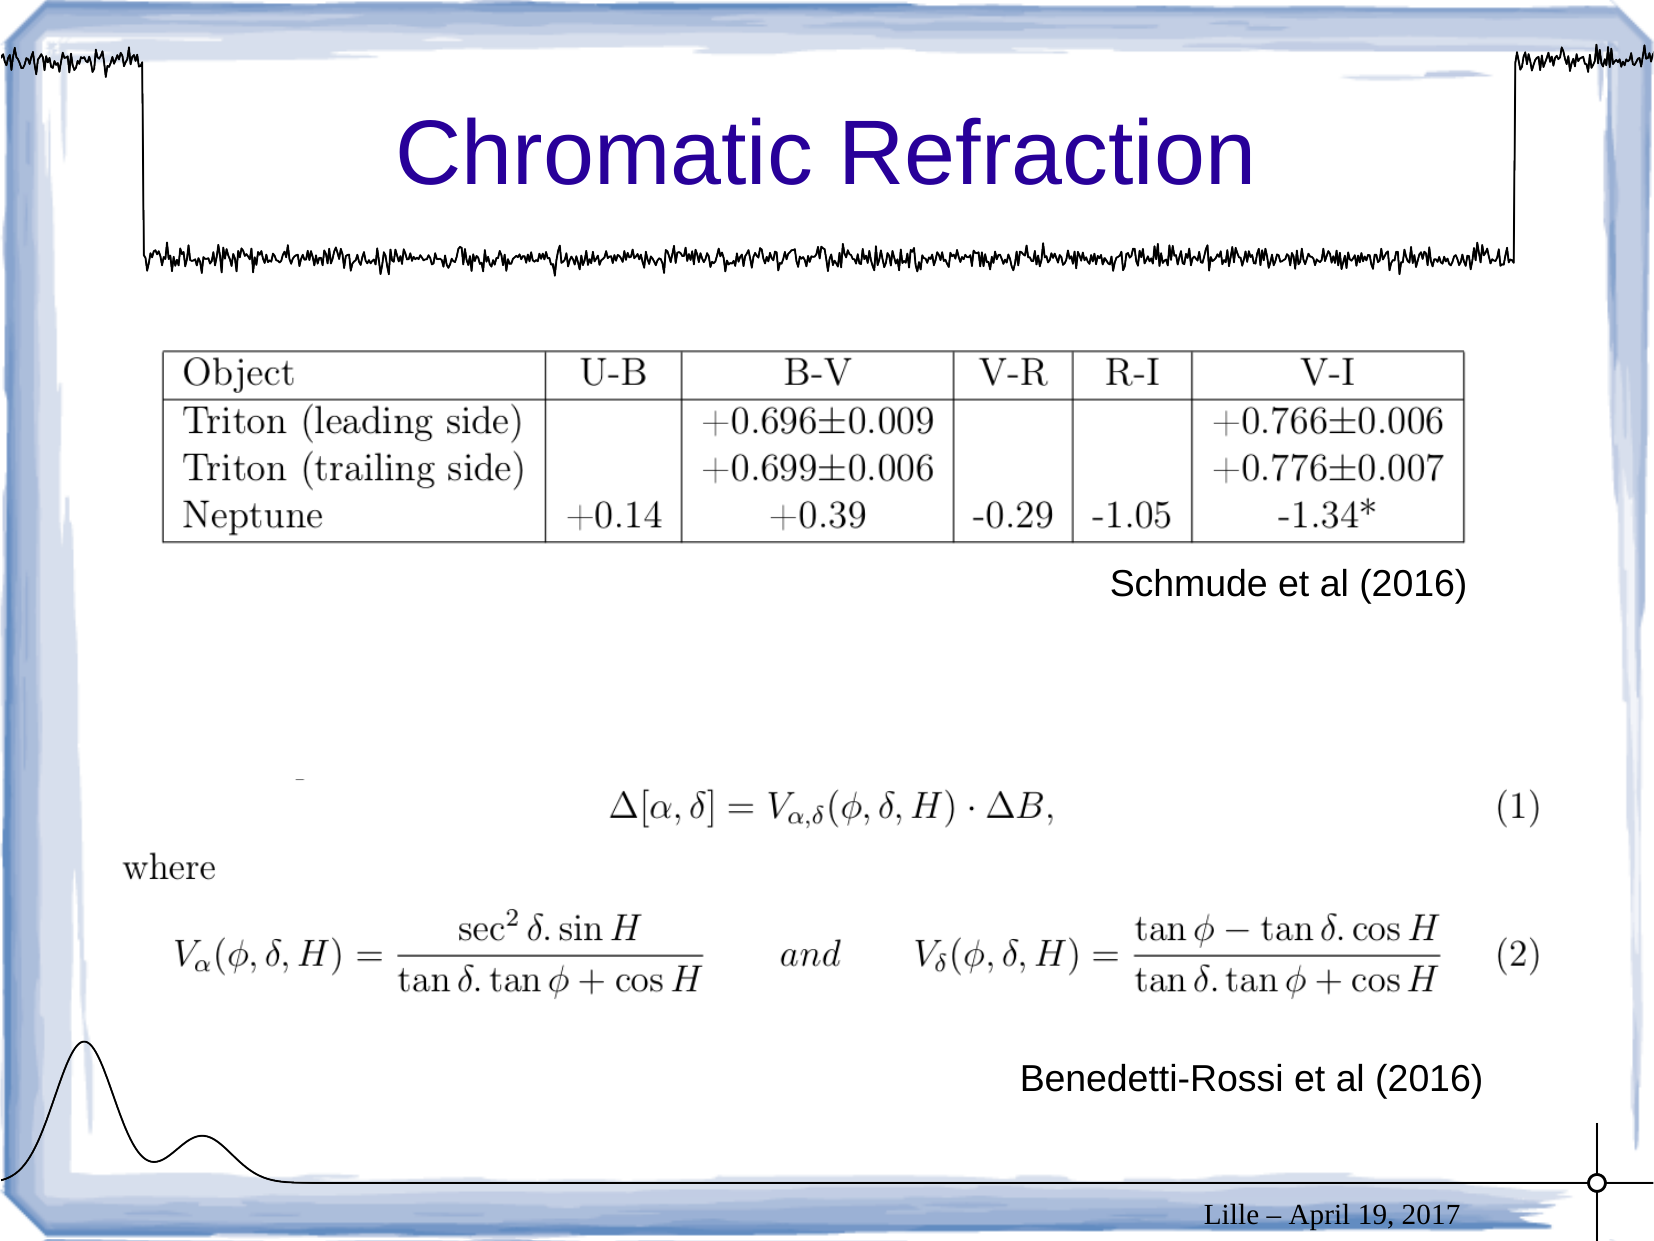

# Chromatic Refraction
Schmude et al (2016)
Benedetti-Rossi et al (2016)